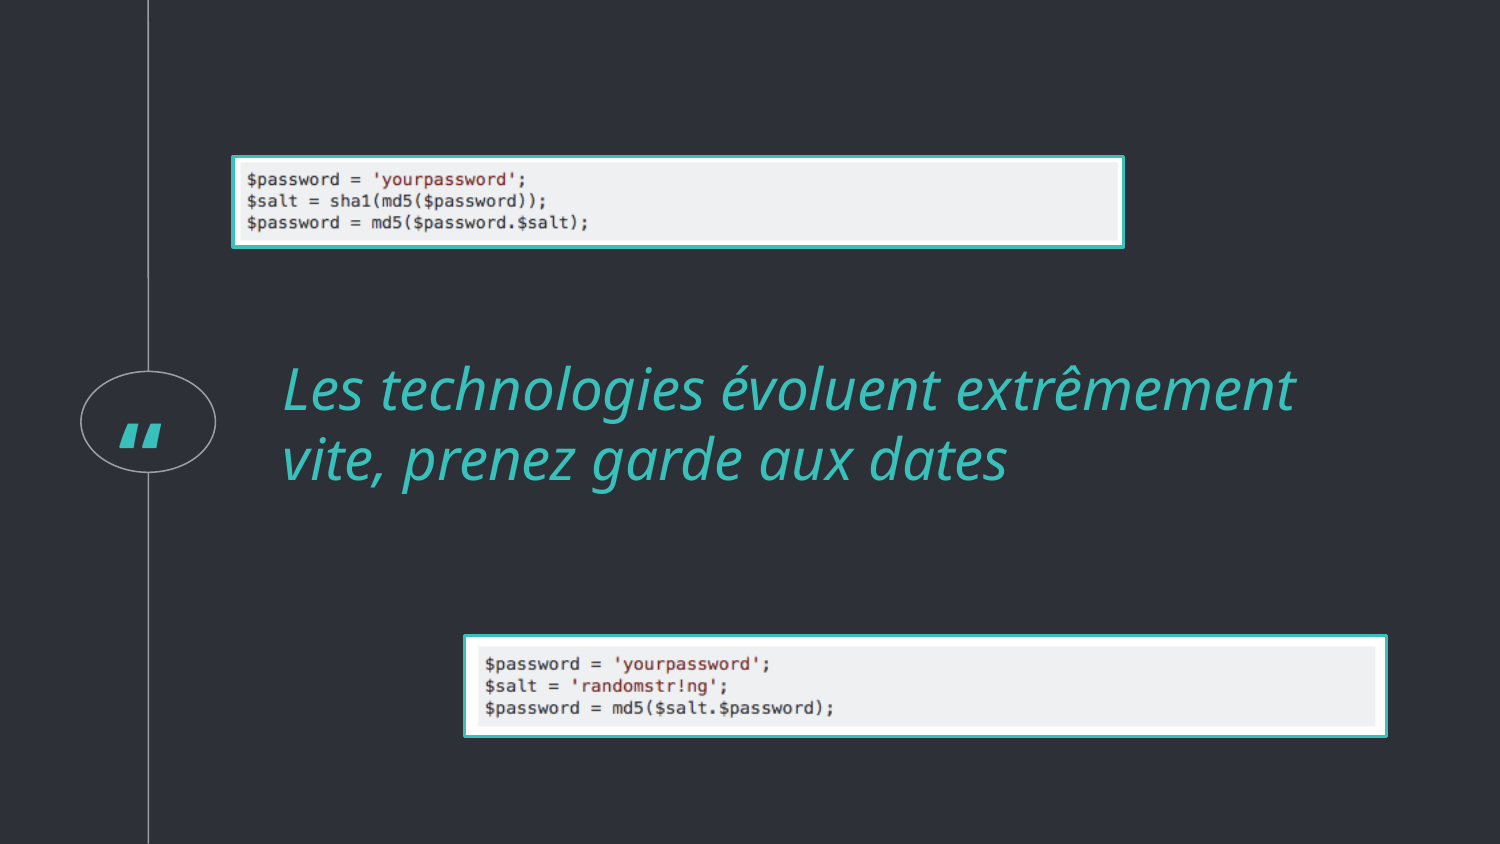

# Les technologies évoluent extrêmement vite, prenez garde aux dates